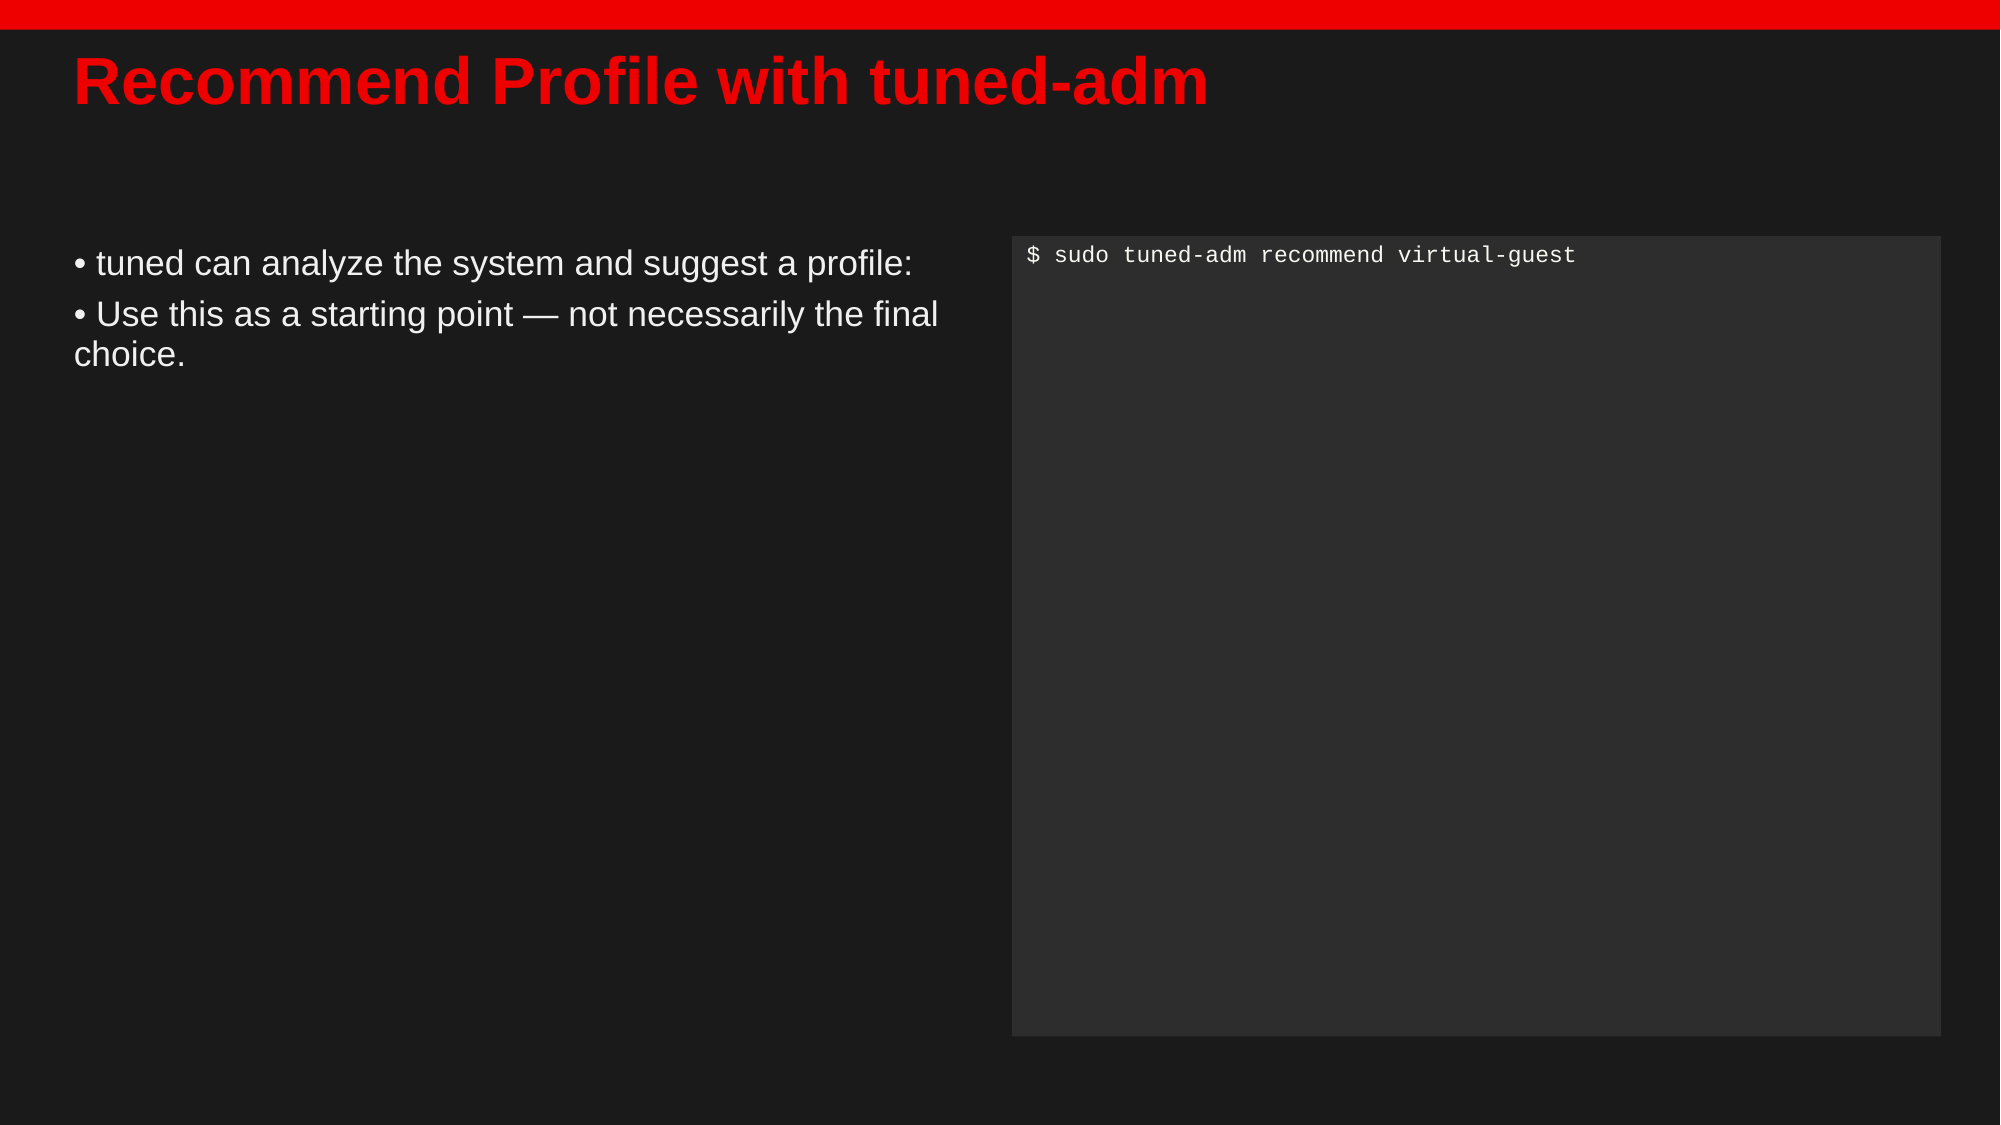

Recommend Profile with tuned-adm
• tuned can analyze the system and suggest a profile:
• Use this as a starting point — not necessarily the final choice.
$ sudo tuned-adm recommend virtual-guest